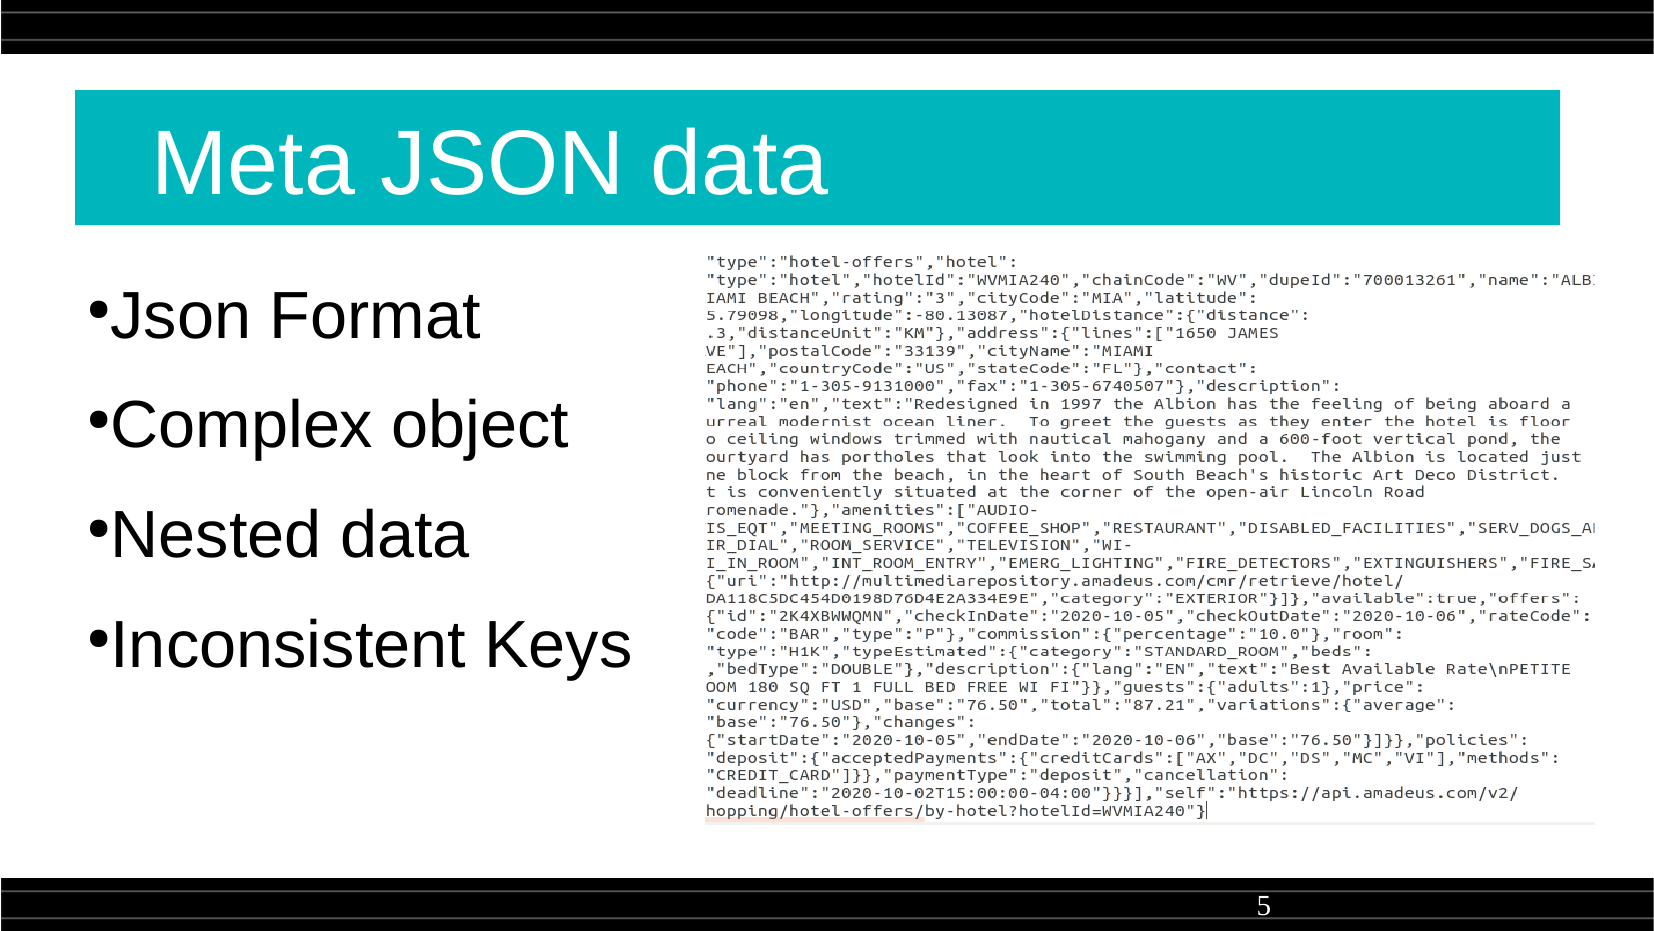

Meta JSON data
#
Json Format
Complex object
Nested data
Inconsistent Keys